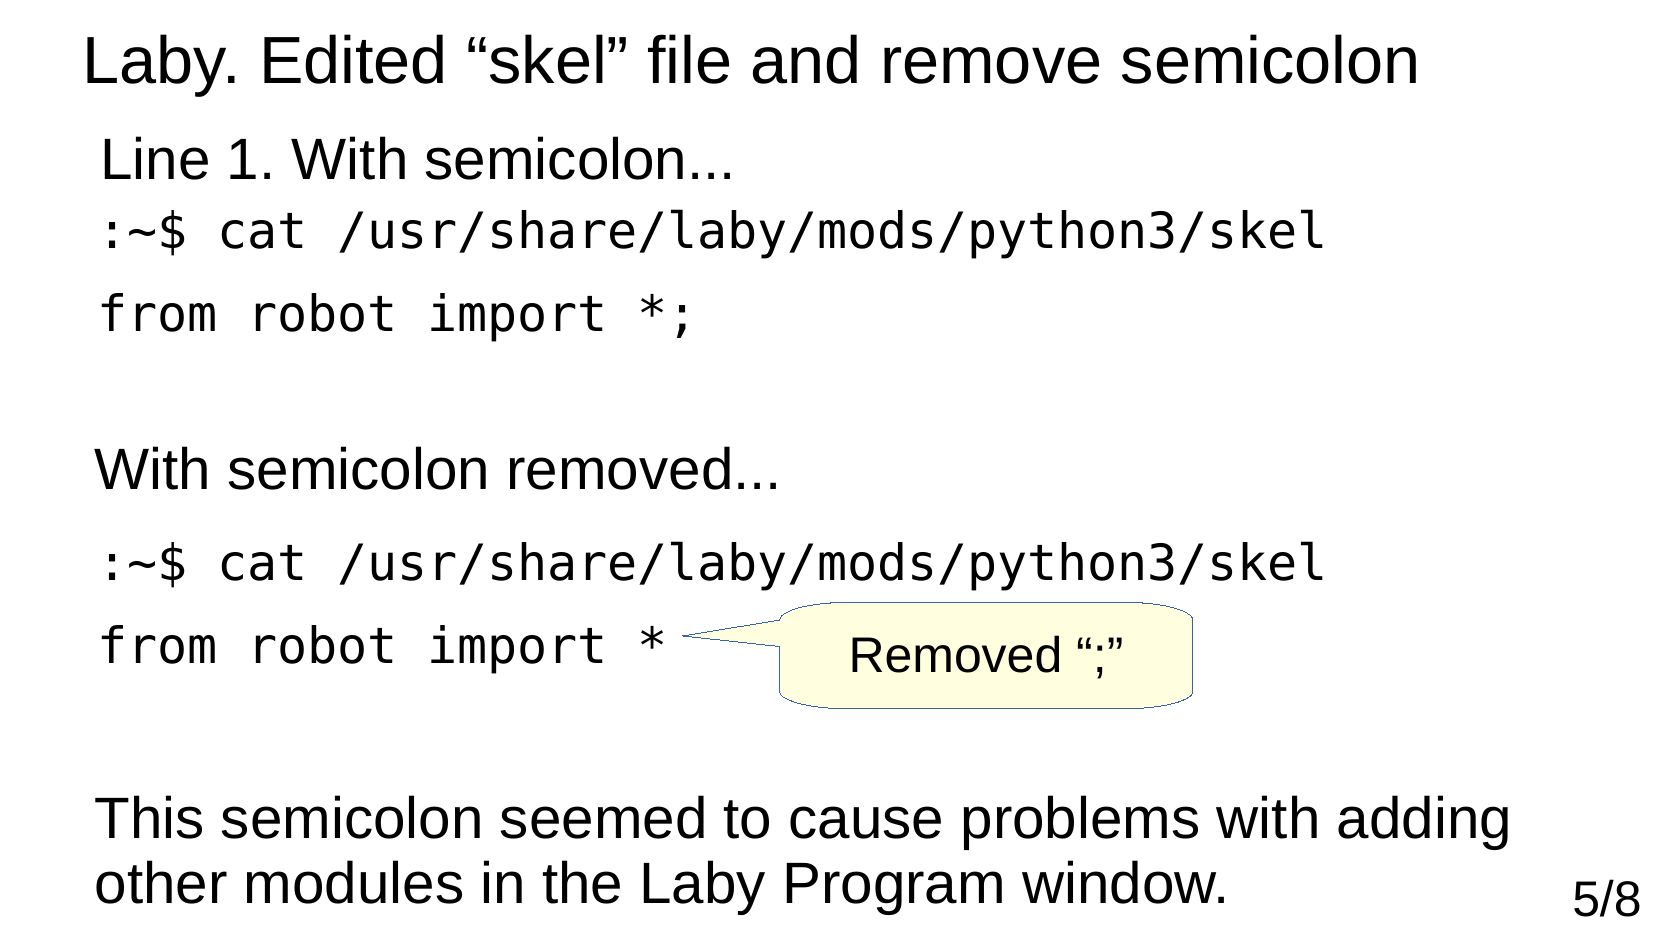

# Laby. Edited “skel” file and remove semicolon
Line 1. With semicolon...
:~$ cat /usr/share/laby/mods/python3/skel
from robot import *;
:~$ cat /usr/share/laby/mods/python3/skel
from robot import *
With semicolon removed...
Removed “;”
This semicolon seemed to cause problems with adding other modules in the Laby Program window.
5/8